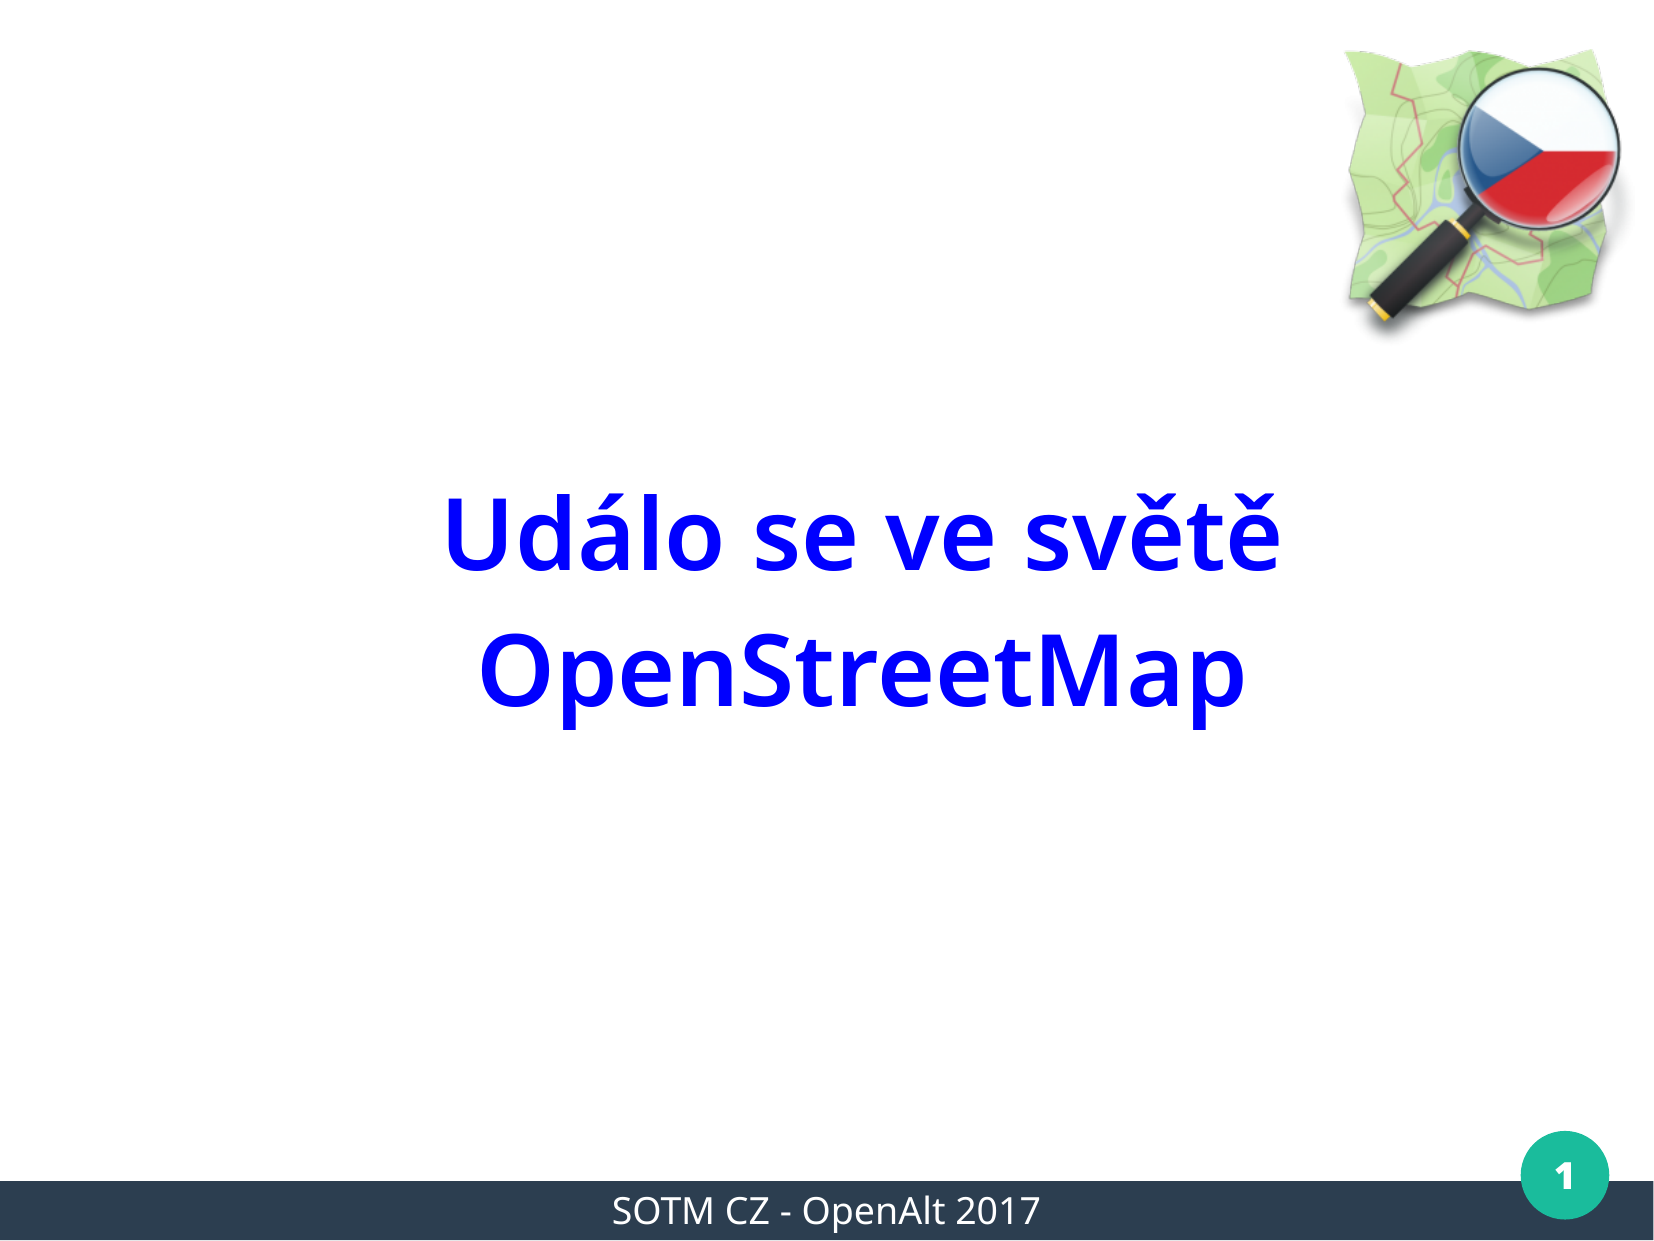

# Událo se ve světě OpenStreetMap
1
SOTM CZ - OpenAlt 2017